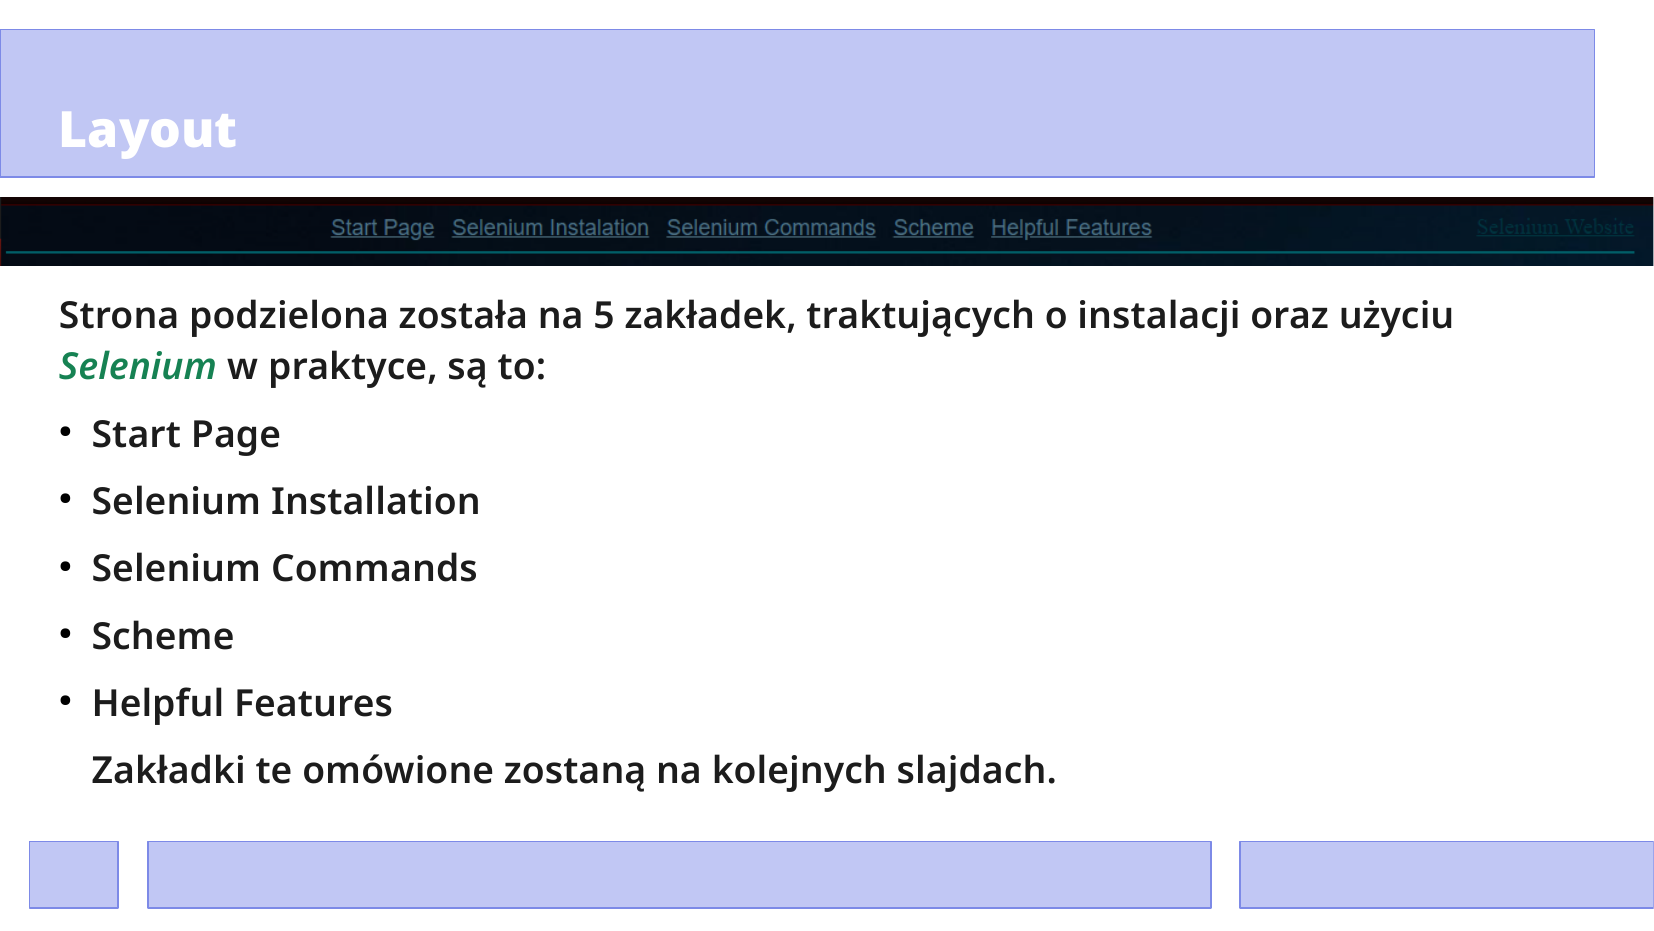

# Layout
Strona podzielona została na 5 zakładek, traktujących o instalacji oraz użyciu Selenium w praktyce, są to:
Start Page
Selenium Installation
Selenium Commands
Scheme
Helpful Features
Zakładki te omówione zostaną na kolejnych slajdach.